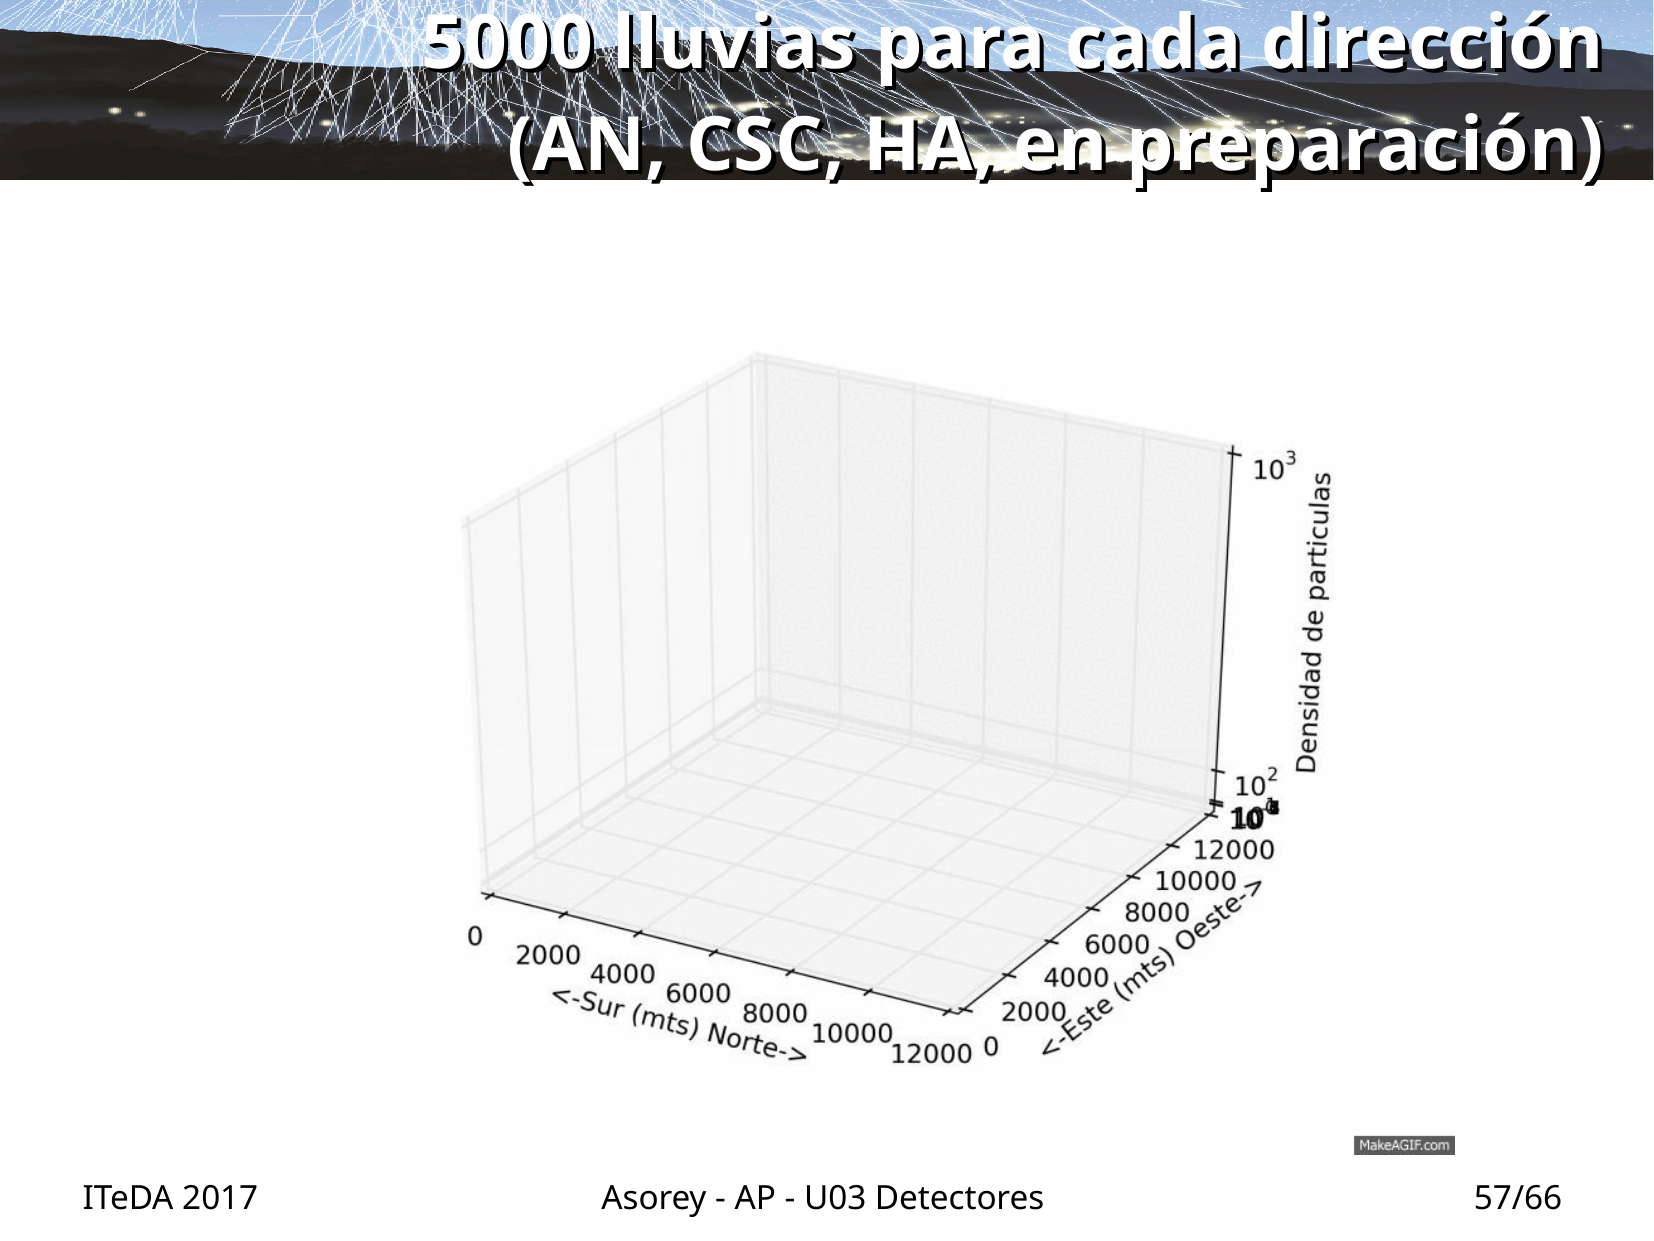

# 5000 lluvias para cada dirección (AN, CSC, HA, en preparación)
ITeDA 2017
Asorey - AP - U03 Detectores
57